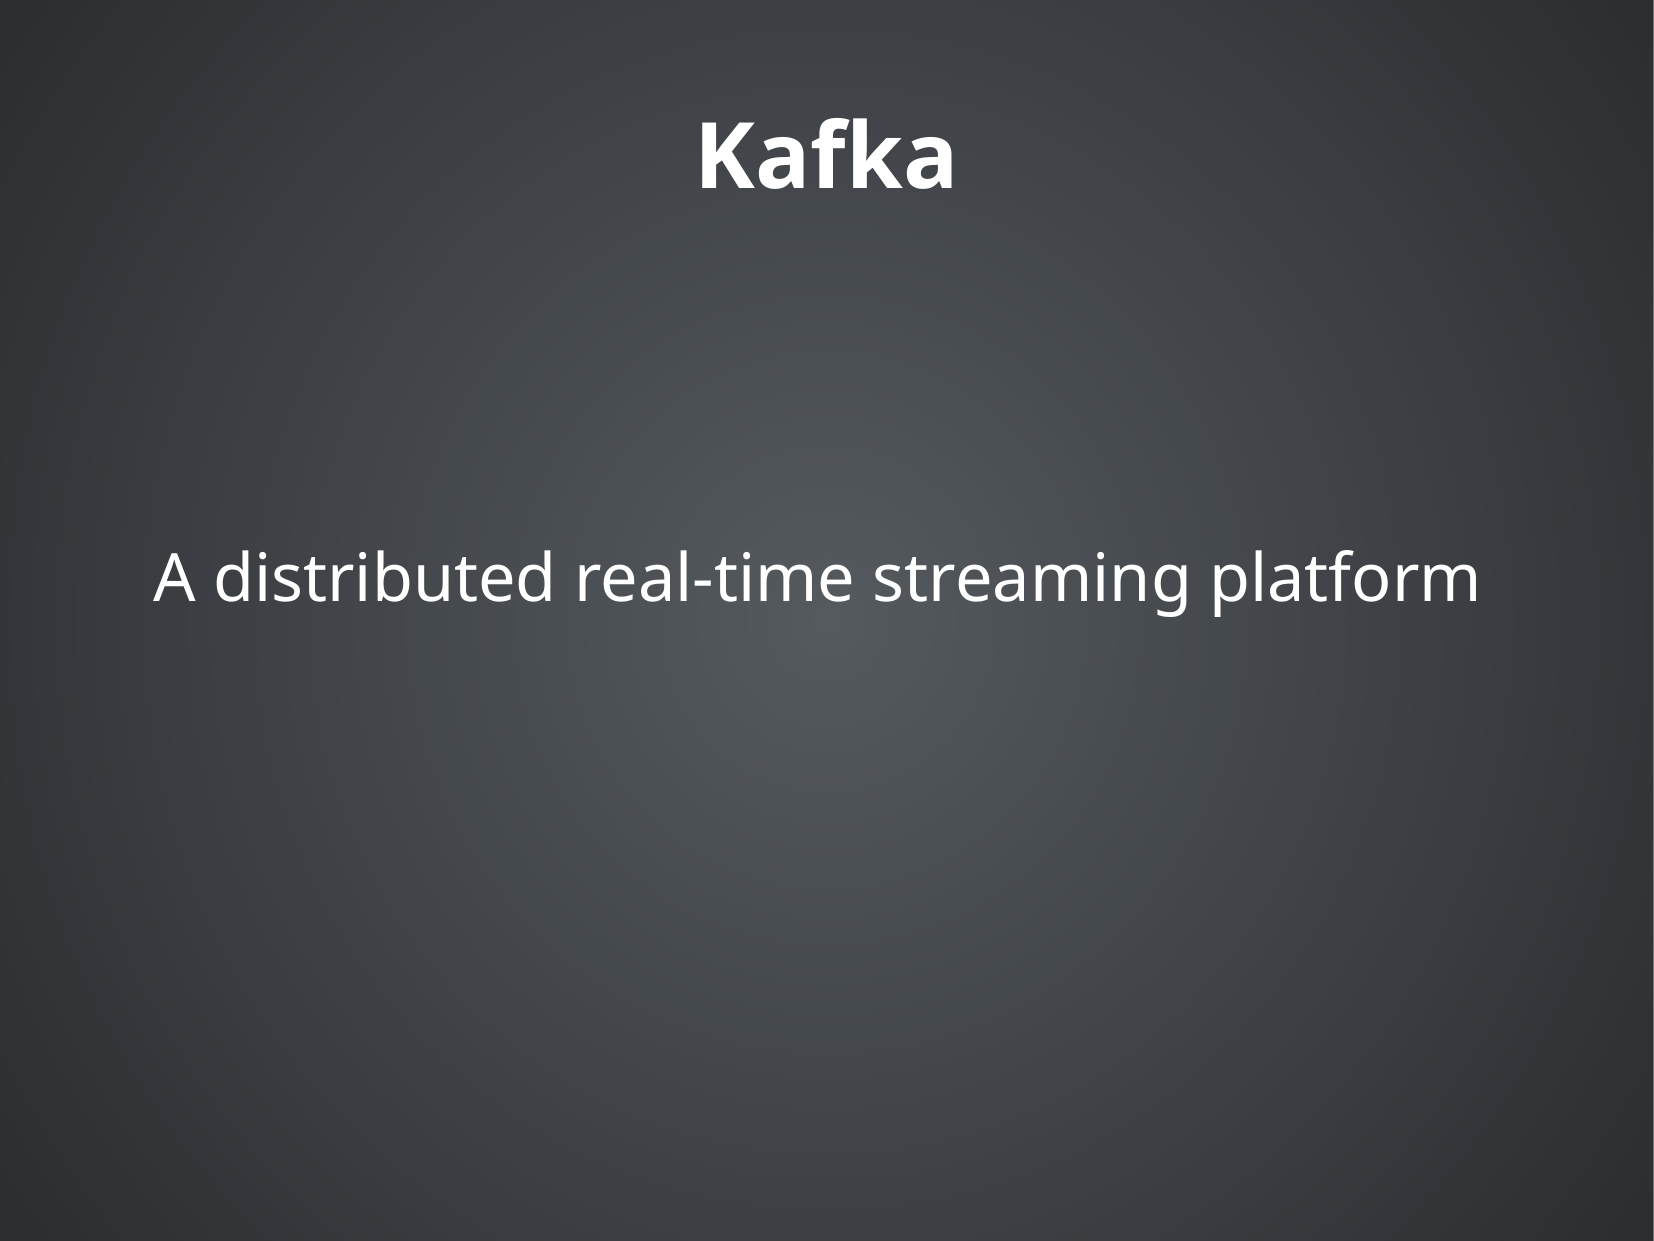

# Kafka
A distributed real-time streaming platform